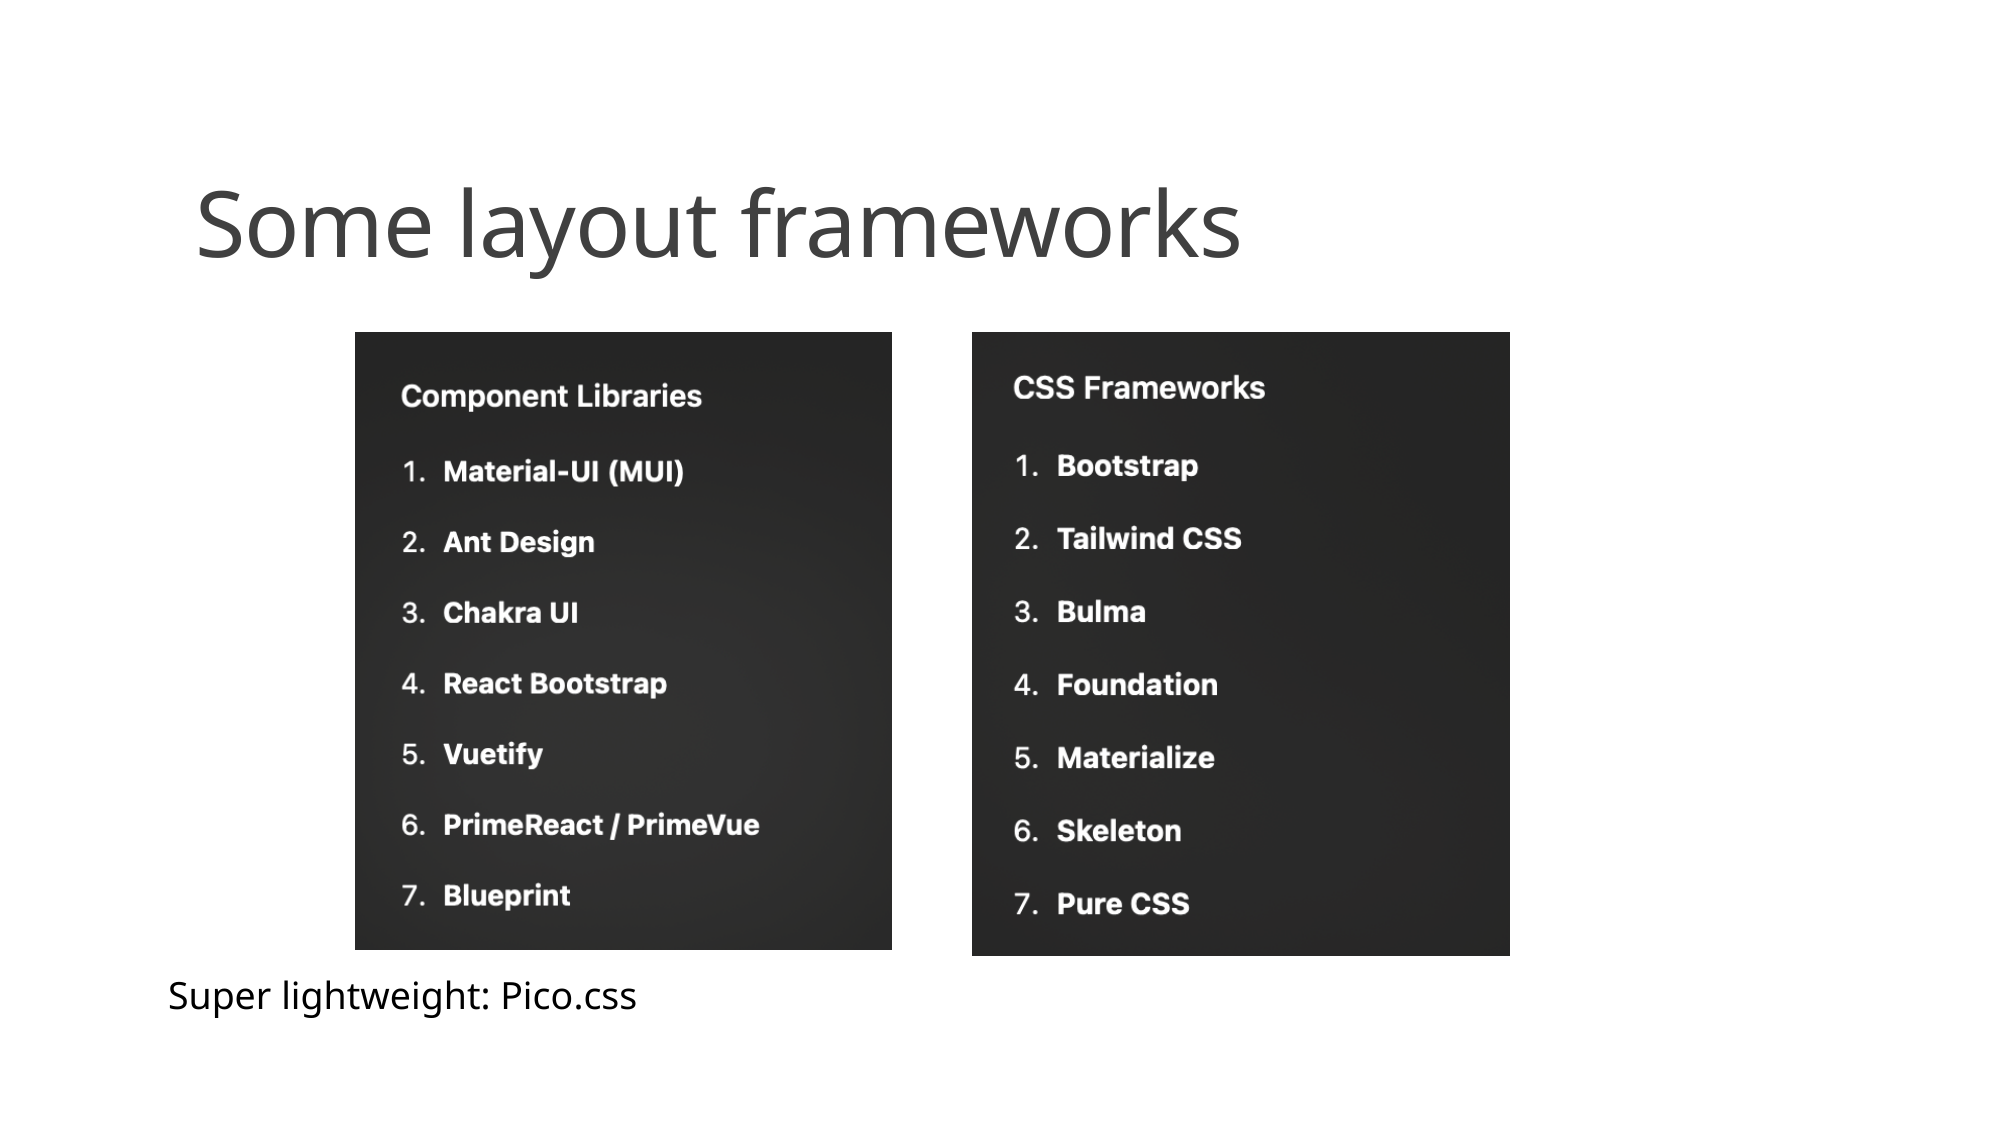

# Some layout frameworks
Super lightweight: Pico.css